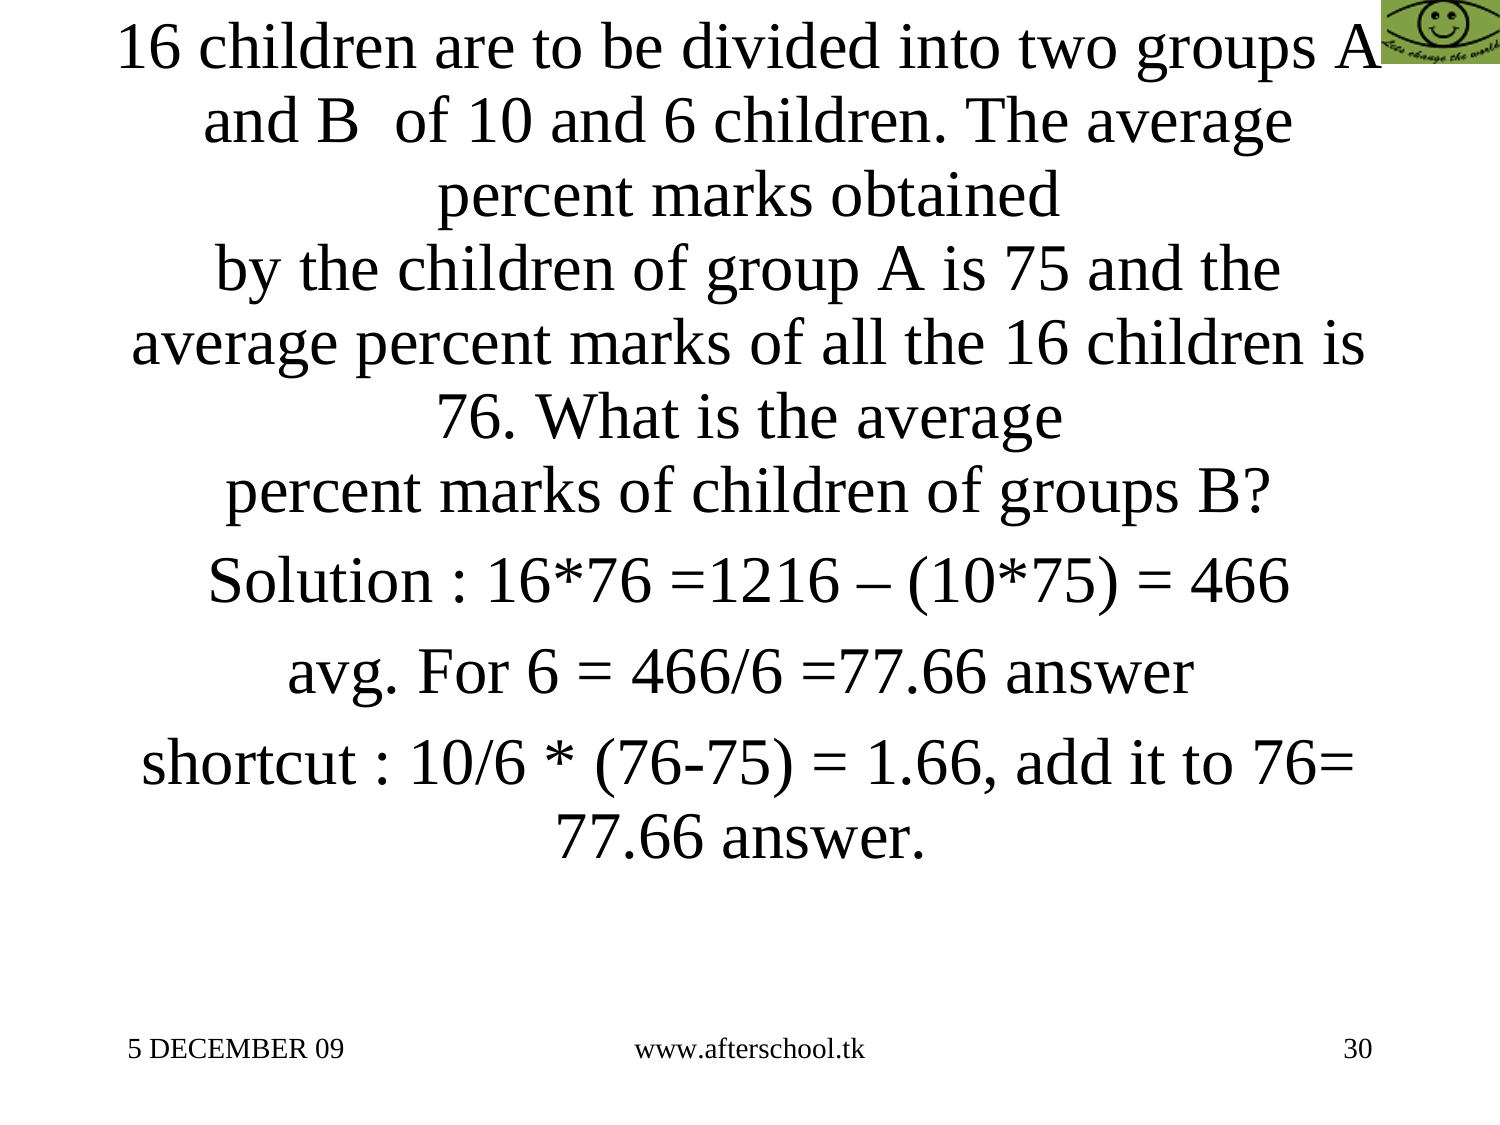

# 16 children are to be divided into two groups A and B of 10 and 6 children. The average percent marks obtained by the children of group A is 75 and the average percent marks of all the 16 children is 76. What is the average percent marks of children of groups B?
Solution : 16*76 =1216 – (10*75) = 466
avg. For 6 = 466/6 =77.66 answer
shortcut : 10/6 * (76-75) = 1.66, add it to 76= 77.66 answer.
MFI Seminar Jain PG College
AFTERSCHOOOL centre for social entrepreneurship
30